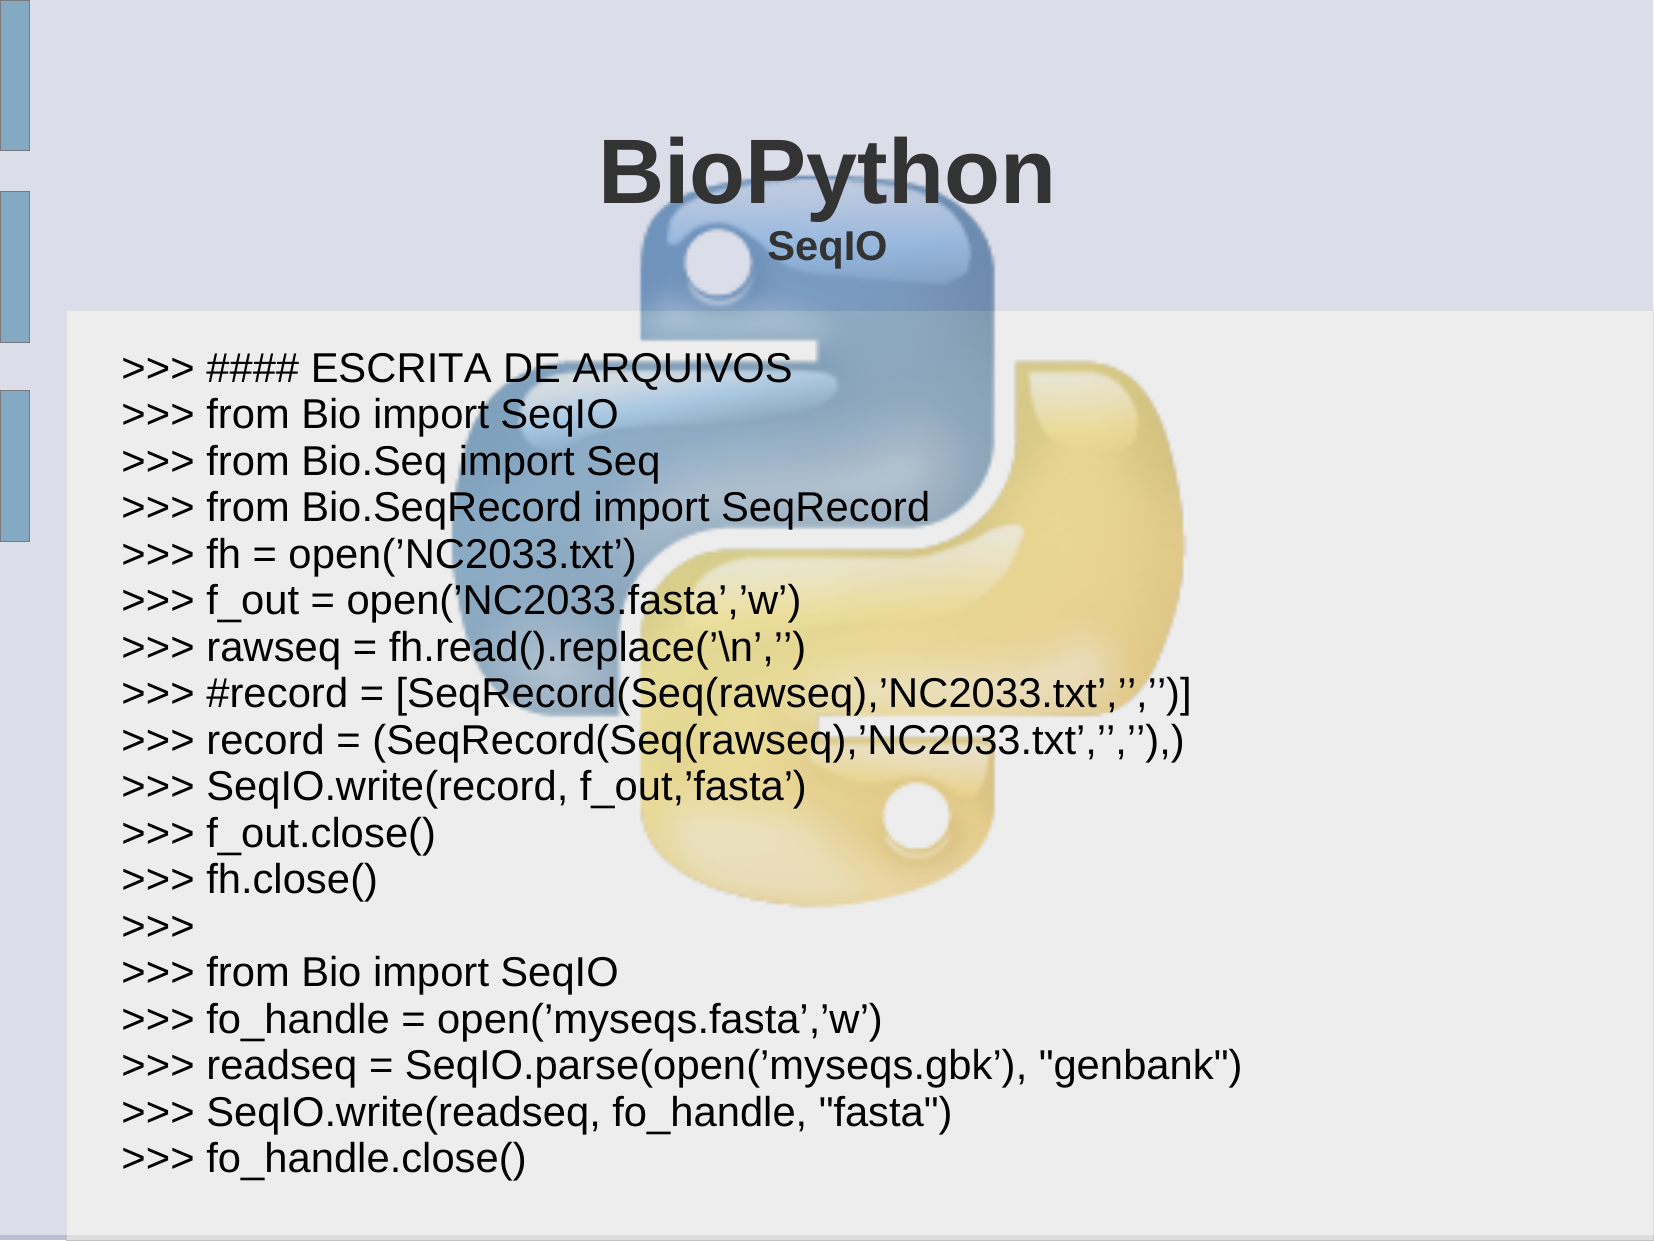

# BioPython SeqIO
>>> #### ESCRITA DE ARQUIVOS
>>> from Bio import SeqIO
>>> from Bio.Seq import Seq
>>> from Bio.SeqRecord import SeqRecord
>>> fh = open(’NC2033.txt’)
>>> f_out = open(’NC2033.fasta’,’w’)
>>> rawseq = fh.read().replace(’\n’,’’)
>>> #record = [SeqRecord(Seq(rawseq),’NC2033.txt’,’’,’’)]
>>> record = (SeqRecord(Seq(rawseq),’NC2033.txt’,’’,’’),)
>>> SeqIO.write(record, f_out,’fasta’)
>>> f_out.close()
>>> fh.close()
>>>
>>> from Bio import SeqIO
>>> fo_handle = open(’myseqs.fasta’,’w’)
>>> readseq = SeqIO.parse(open(’myseqs.gbk’), "genbank")
>>> SeqIO.write(readseq, fo_handle, "fasta")
>>> fo_handle.close()